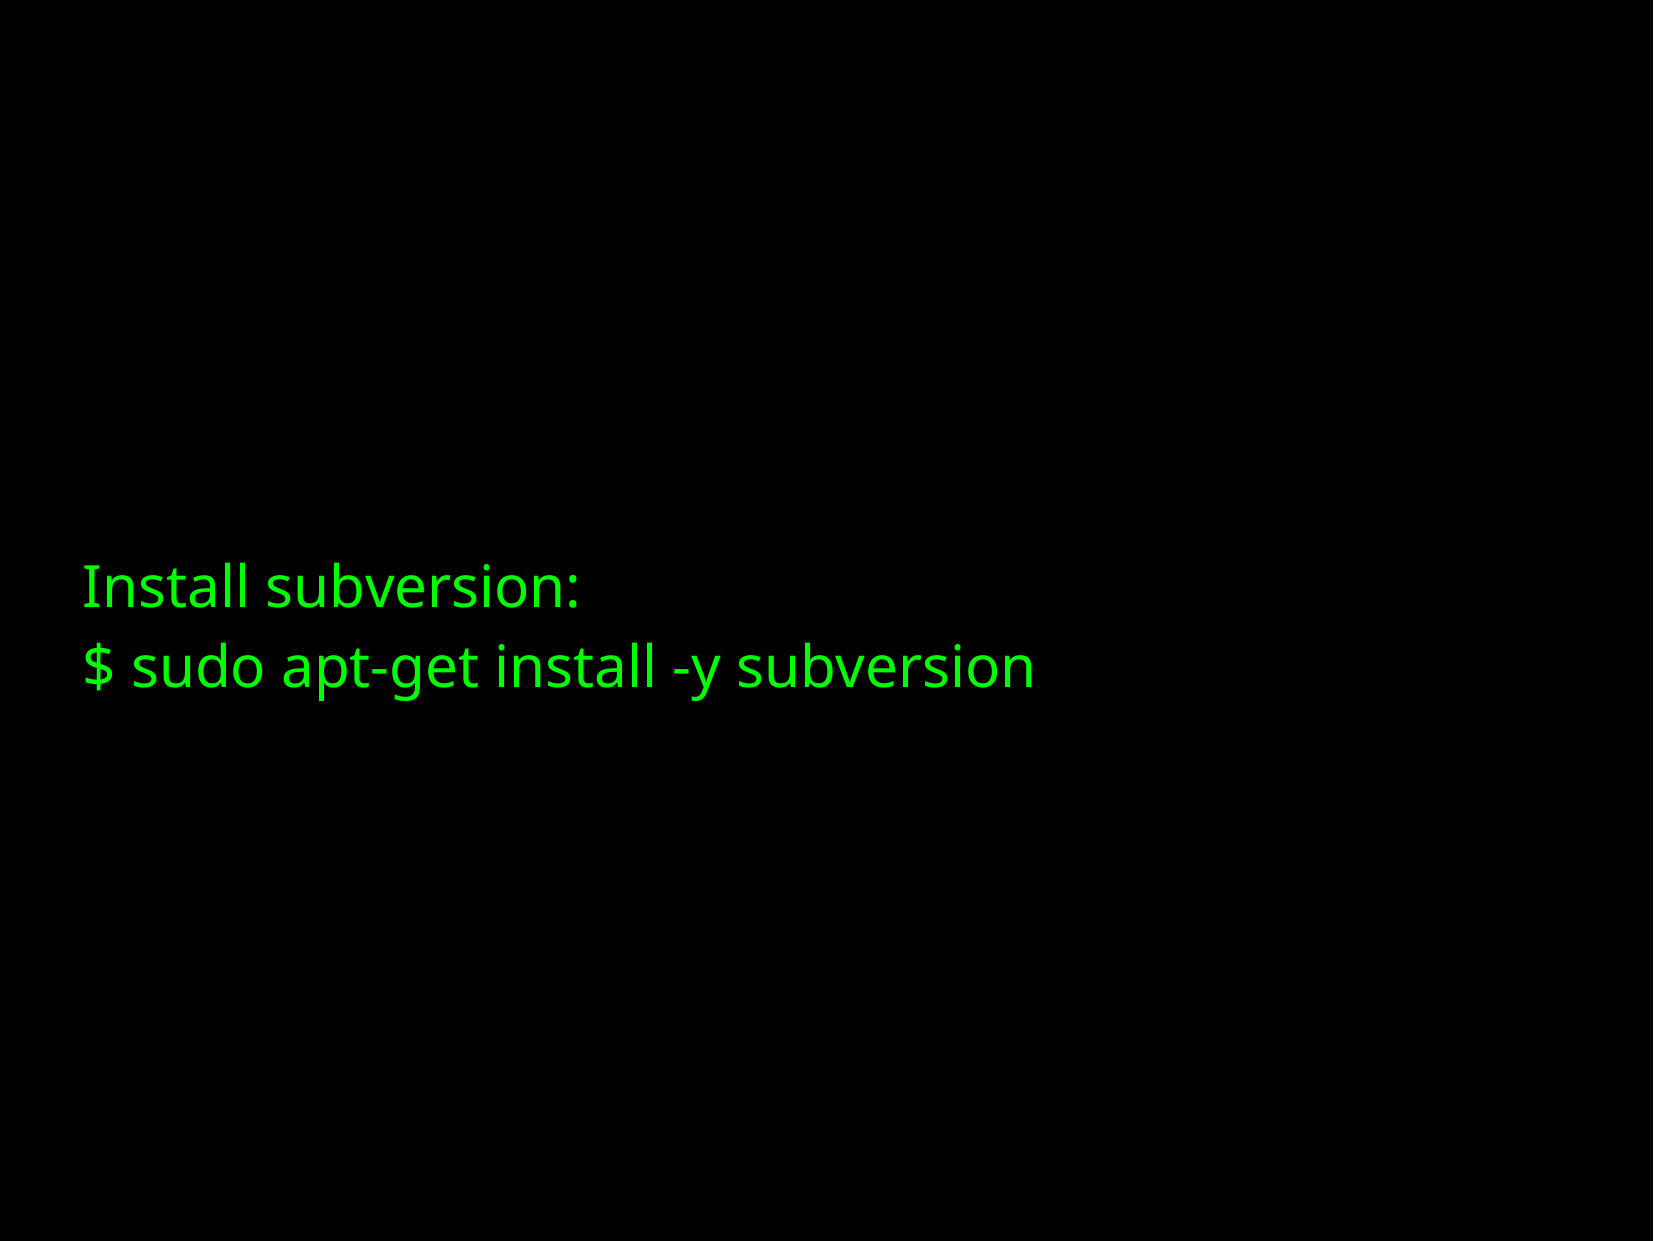

# Install subversion: $ sudo apt-get install -y subversion